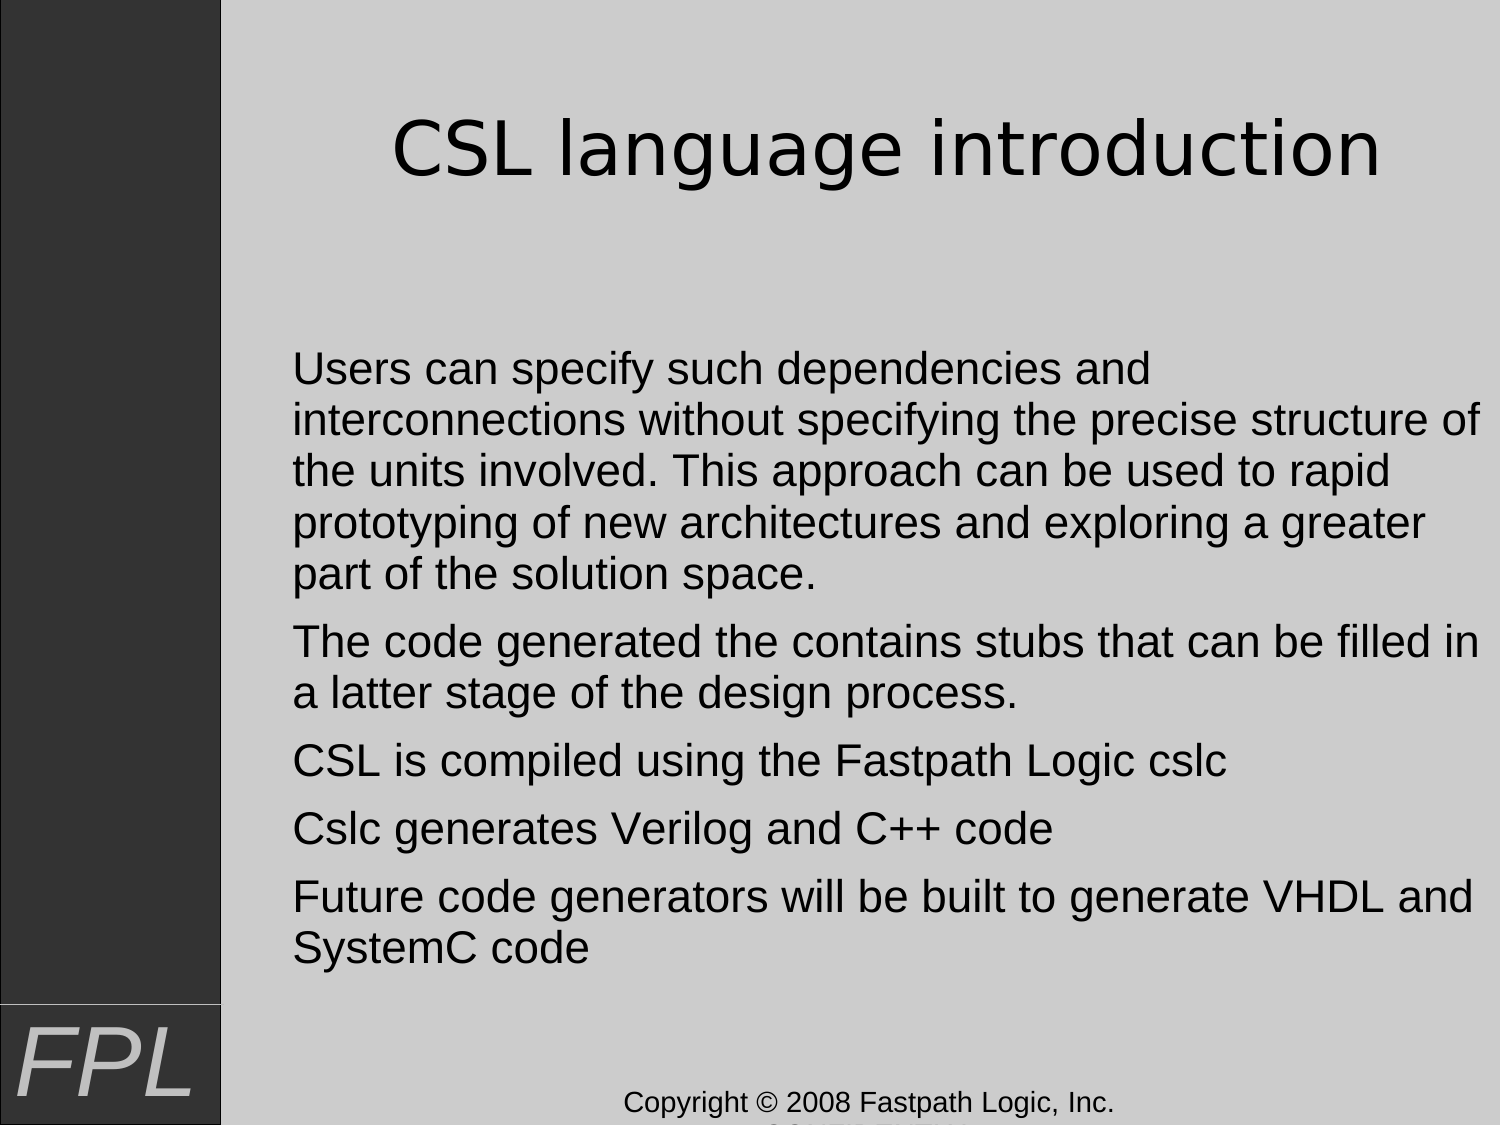

# CSL language introduction
Users can specify such dependencies and interconnections without specifying the precise structure of the units involved. This approach can be used to rapid prototyping of new architectures and exploring a greater part of the solution space.
The code generated the contains stubs that can be filled in a latter stage of the design process.
CSL is compiled using the Fastpath Logic cslc
Cslc generates Verilog and C++ code
Future code generators will be built to generate VHDL and SystemC code